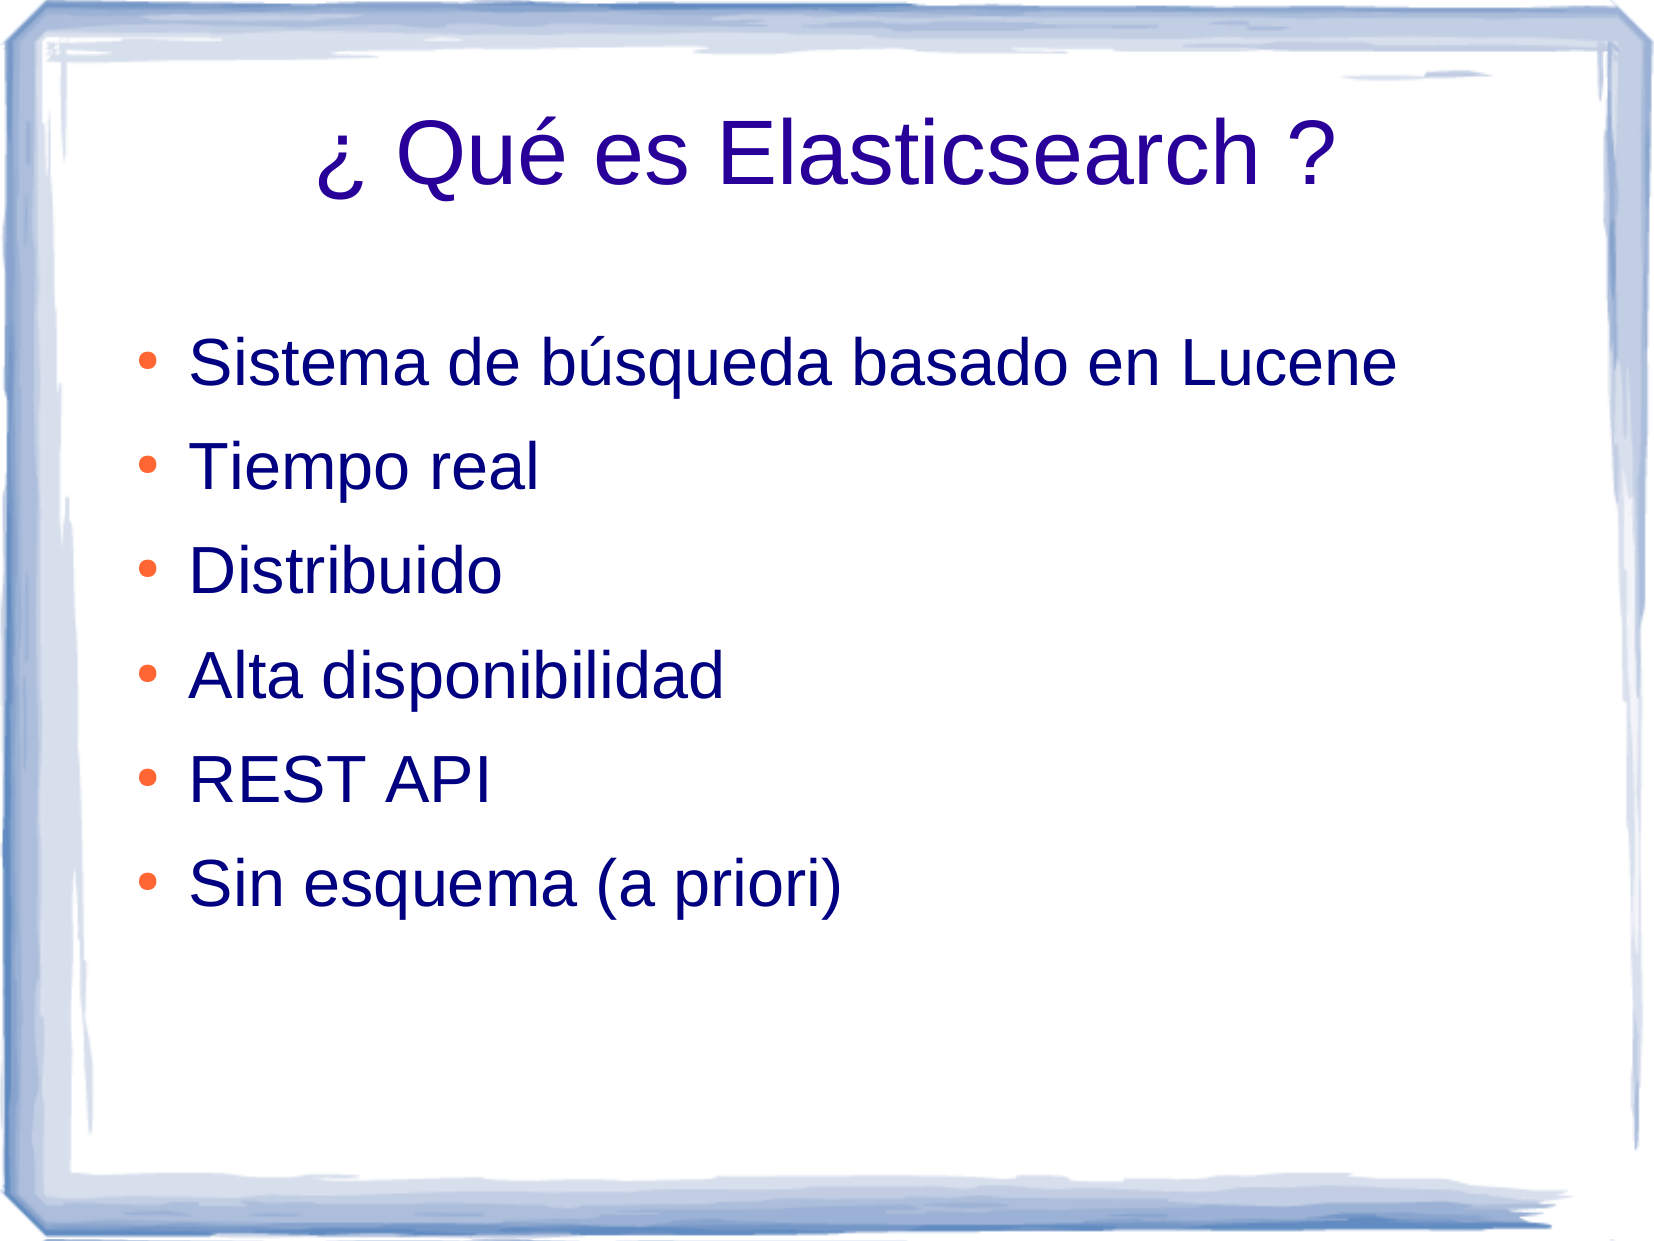

# ¿ Qué es Elasticsearch ?
Sistema de búsqueda basado en Lucene
Tiempo real
Distribuido
Alta disponibilidad
REST API
Sin esquema (a priori)